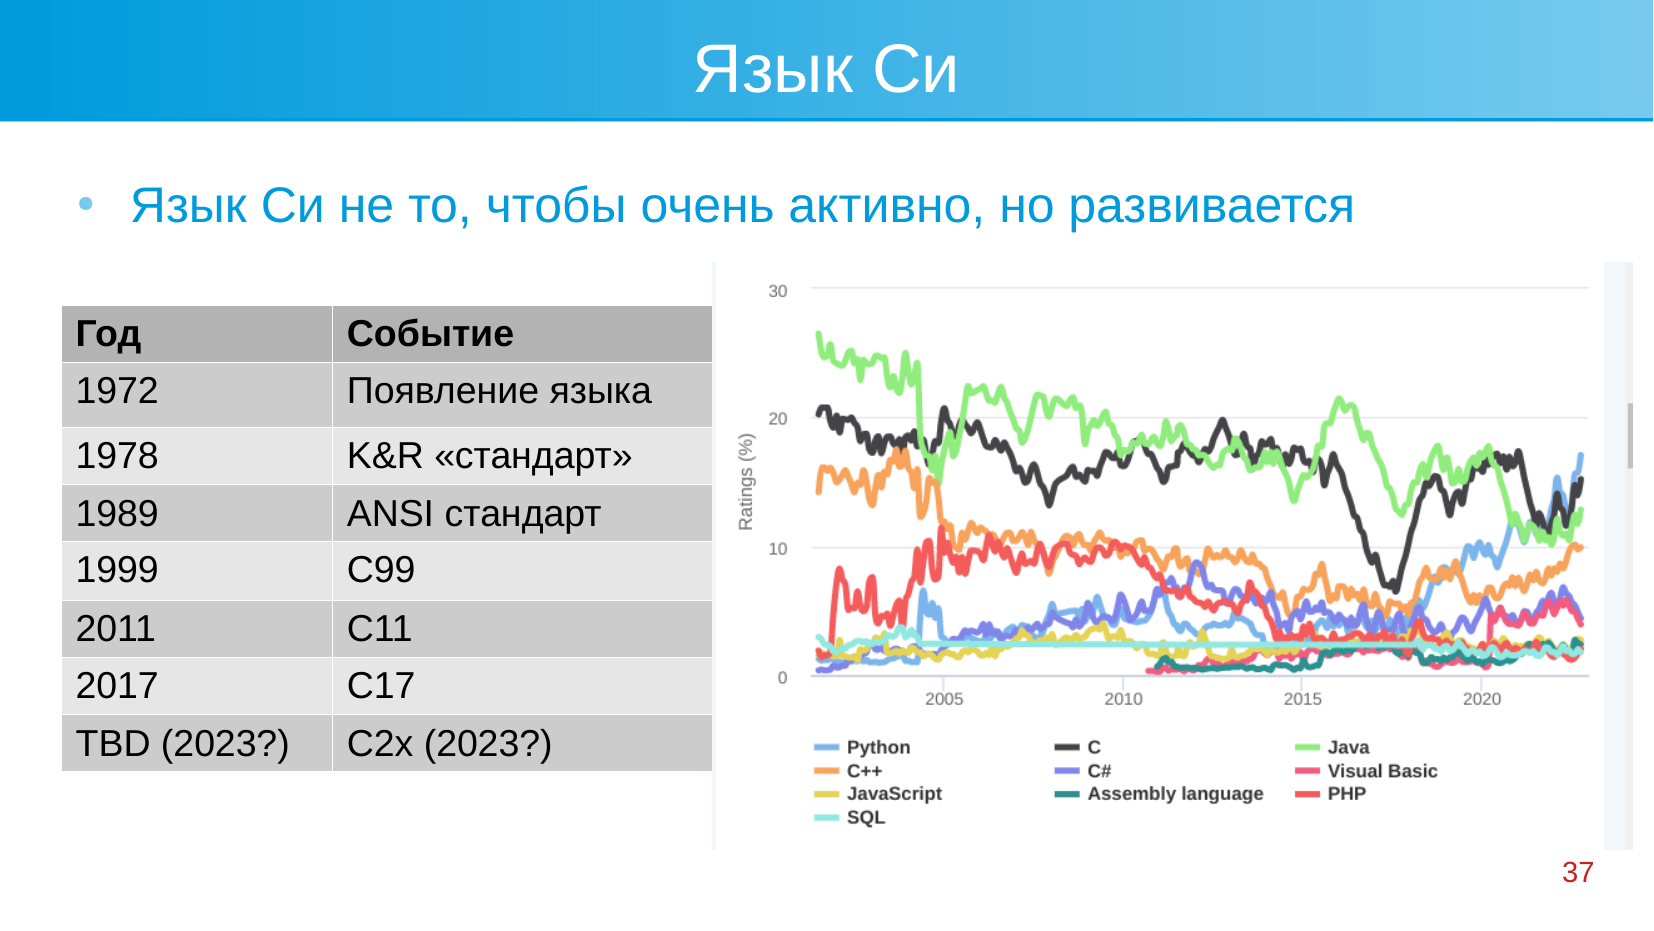

# Язык Си
Язык Си не то, чтобы очень активно, но развивается
| Год | Событие |
| --- | --- |
| 1972 | Появление языка |
| 1978 | K&R «стандарт» |
| 1989 | ANSI стандарт |
| 1999 | C99 |
| 2011 | С11 |
| 2017 | C17 |
| TBD (2023?) | C2x (2023?) |
37